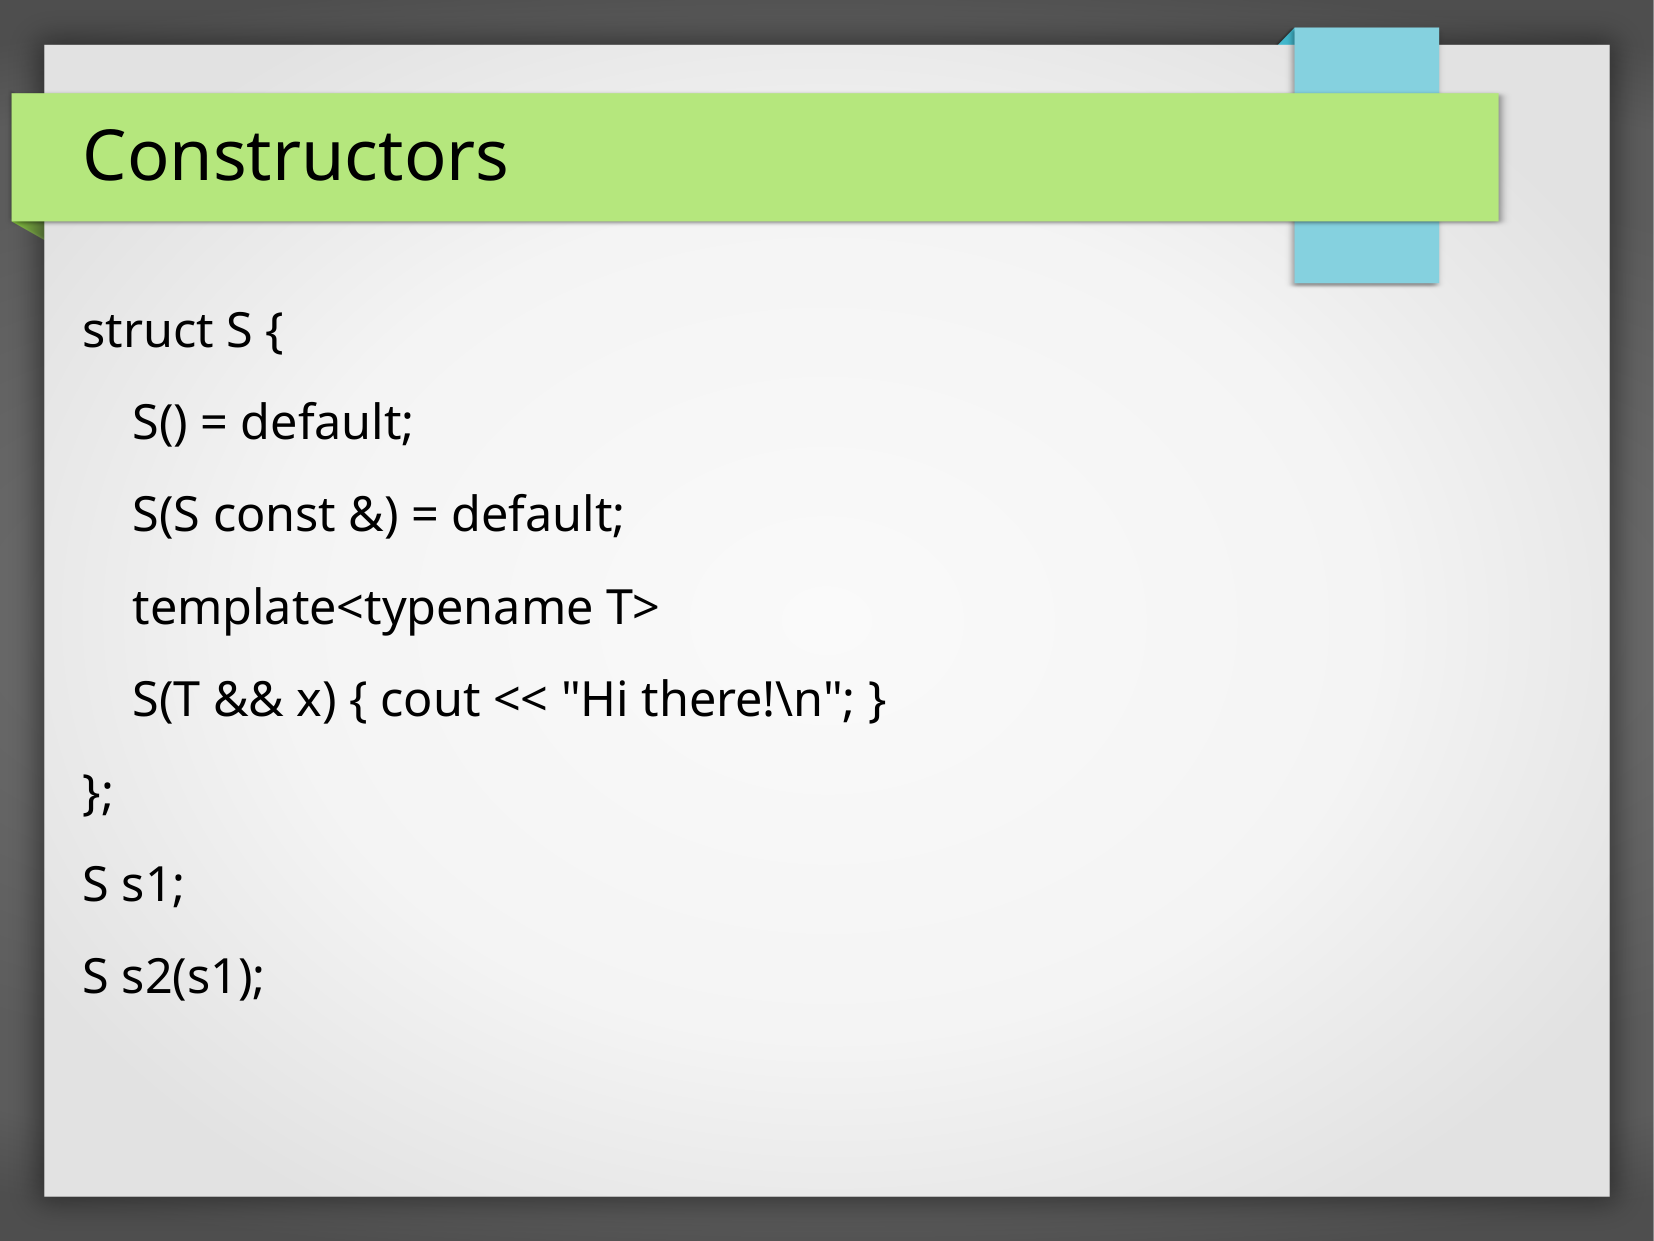

# Constructors
struct S {
 S() = default;
 S(S const &) = default;
 template<typename T>
 S(T && x) { cout << "Hi there!\n"; }
};
S s1;
S s2(s1);